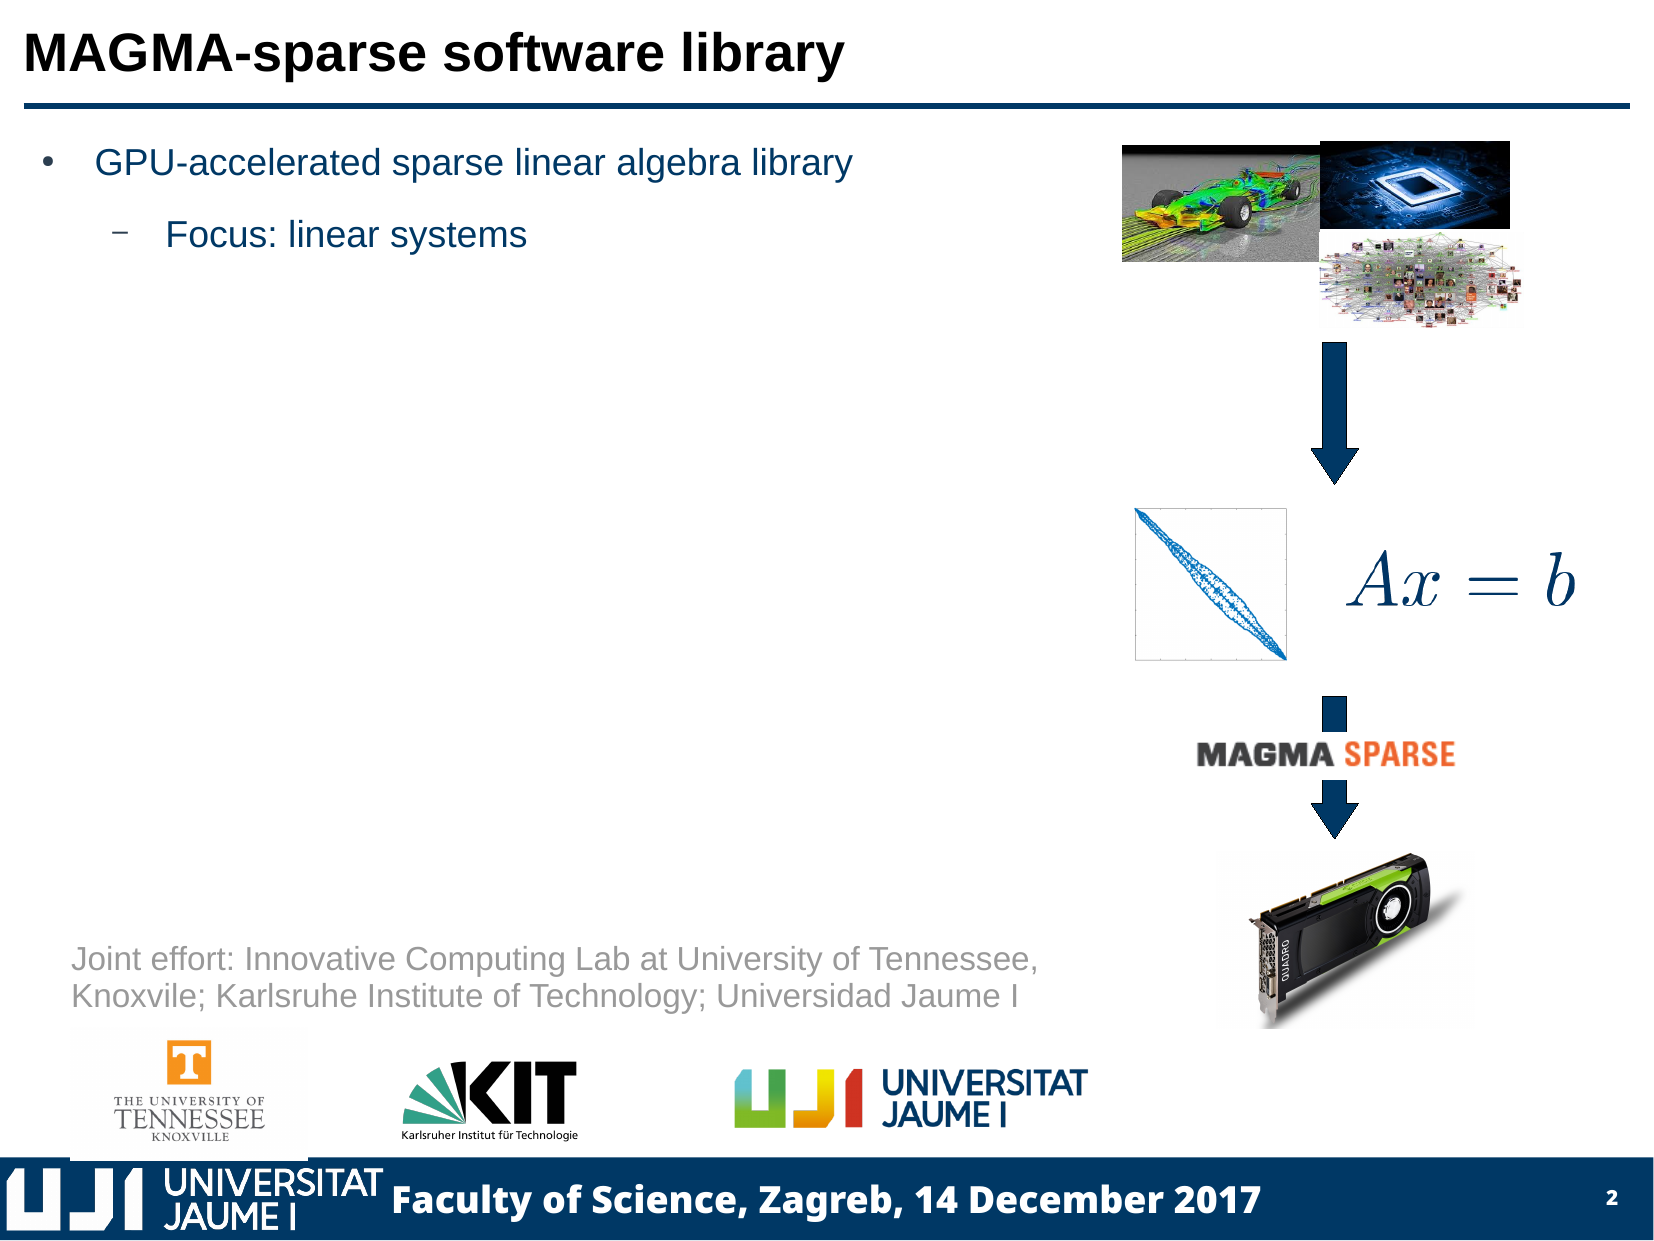

# MAGMA-sparse software library
GPU-accelerated sparse linear algebra library
Focus: linear systems
Joint effort: Innovative Computing Lab at University of Tennessee, Knoxvile; Karlsruhe Institute of Technology; Universidad Jaume I
Faculty of Science, Zagreb, 14 December 2017
2